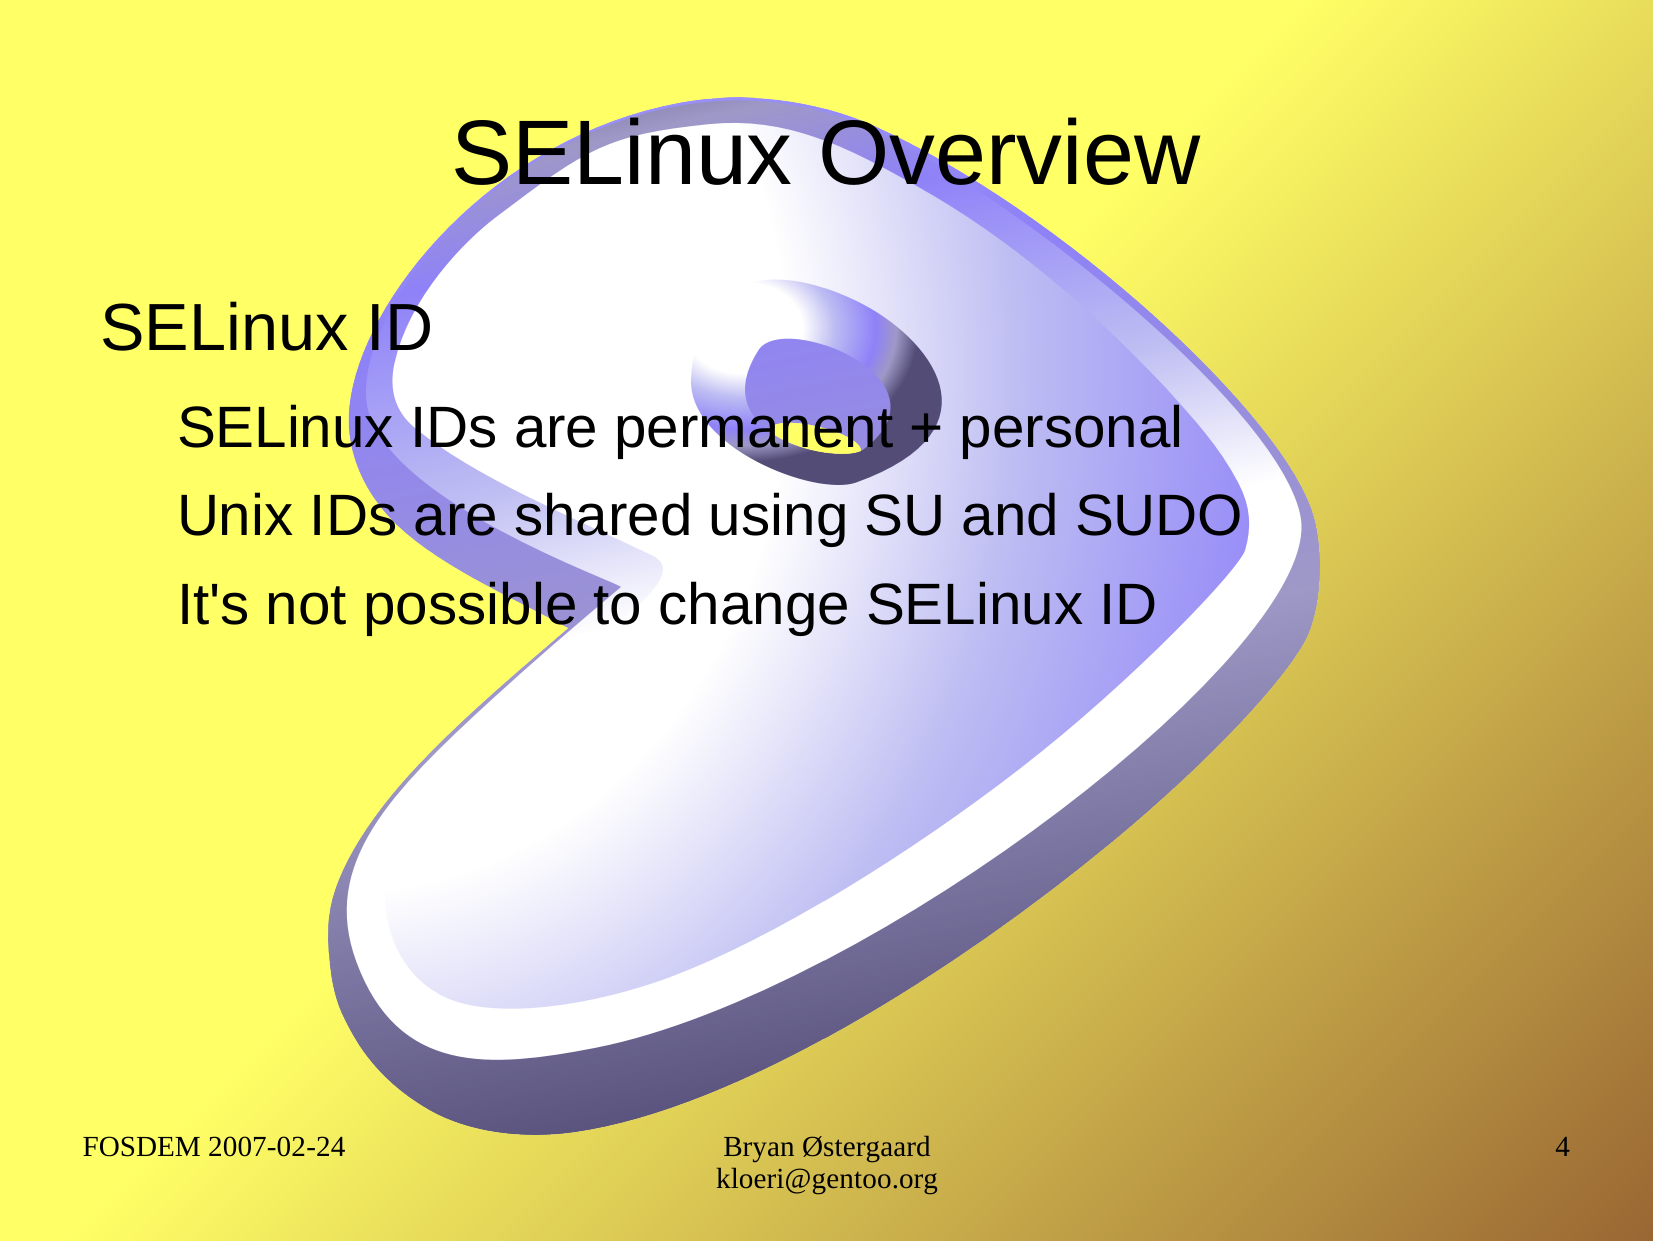

# SELinux Overview
SELinux ID
SELinux IDs are permanent + personal
Unix IDs are shared using SU and SUDO
It's not possible to change SELinux ID
4